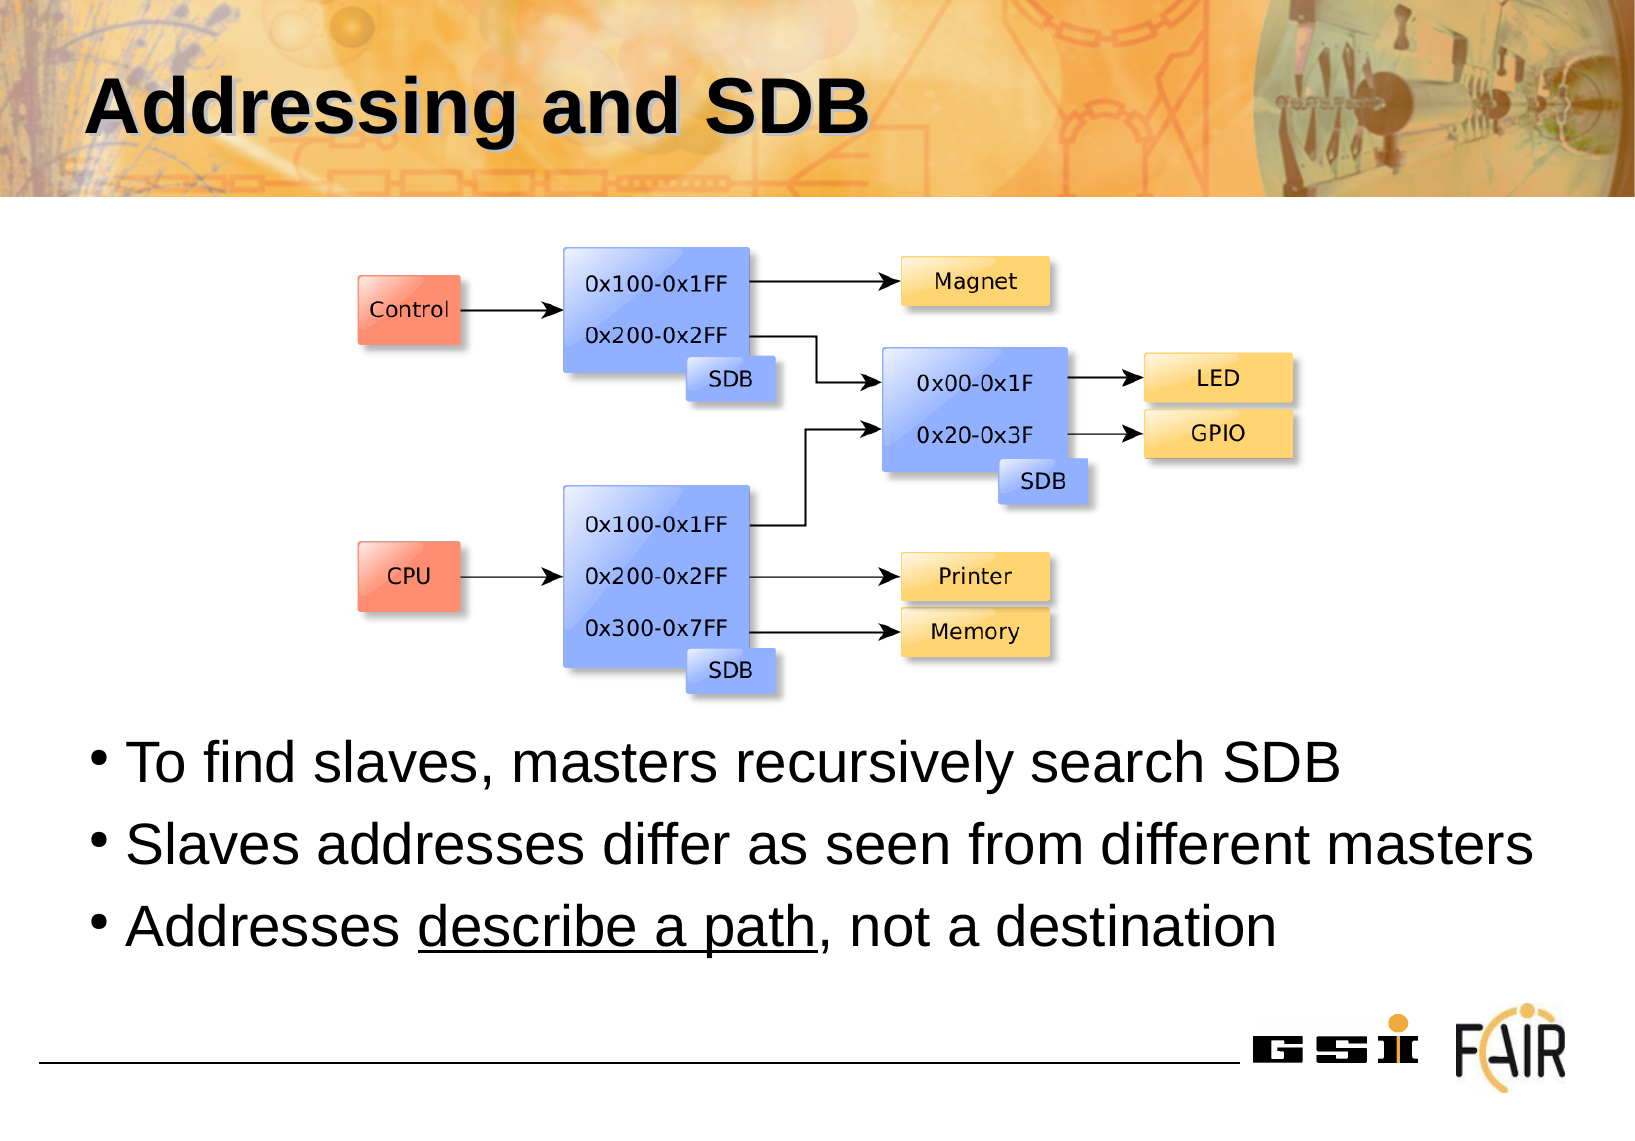

# Addressing and SDB
 To find slaves, masters recursively search SDB
 Slaves addresses differ as seen from different masters
 Addresses describe a path, not a destination